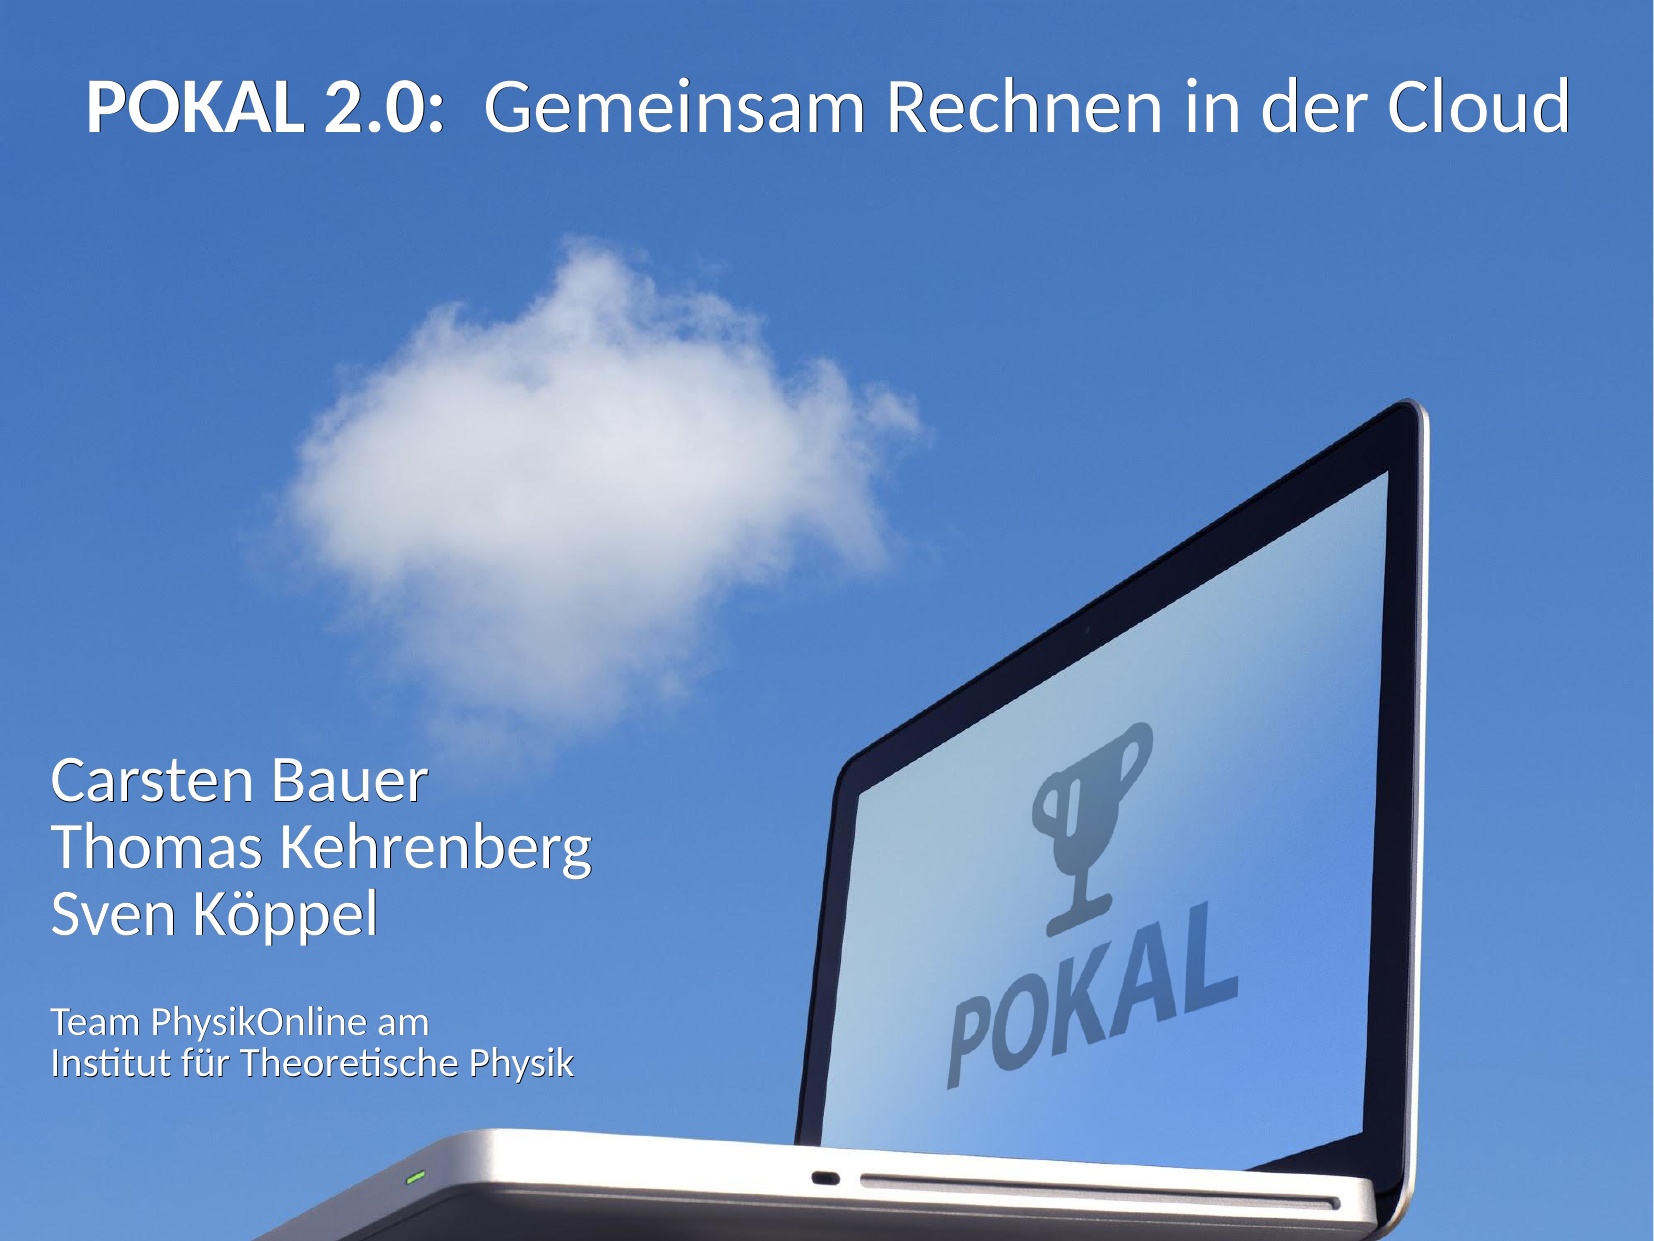

POKAL 2.0: Gemeinsam Rechnen in der Cloud
Carsten Bauer
Thomas Kehrenberg
Sven Köppel
Team PhysikOnline am
Institut für Theoretische Physik